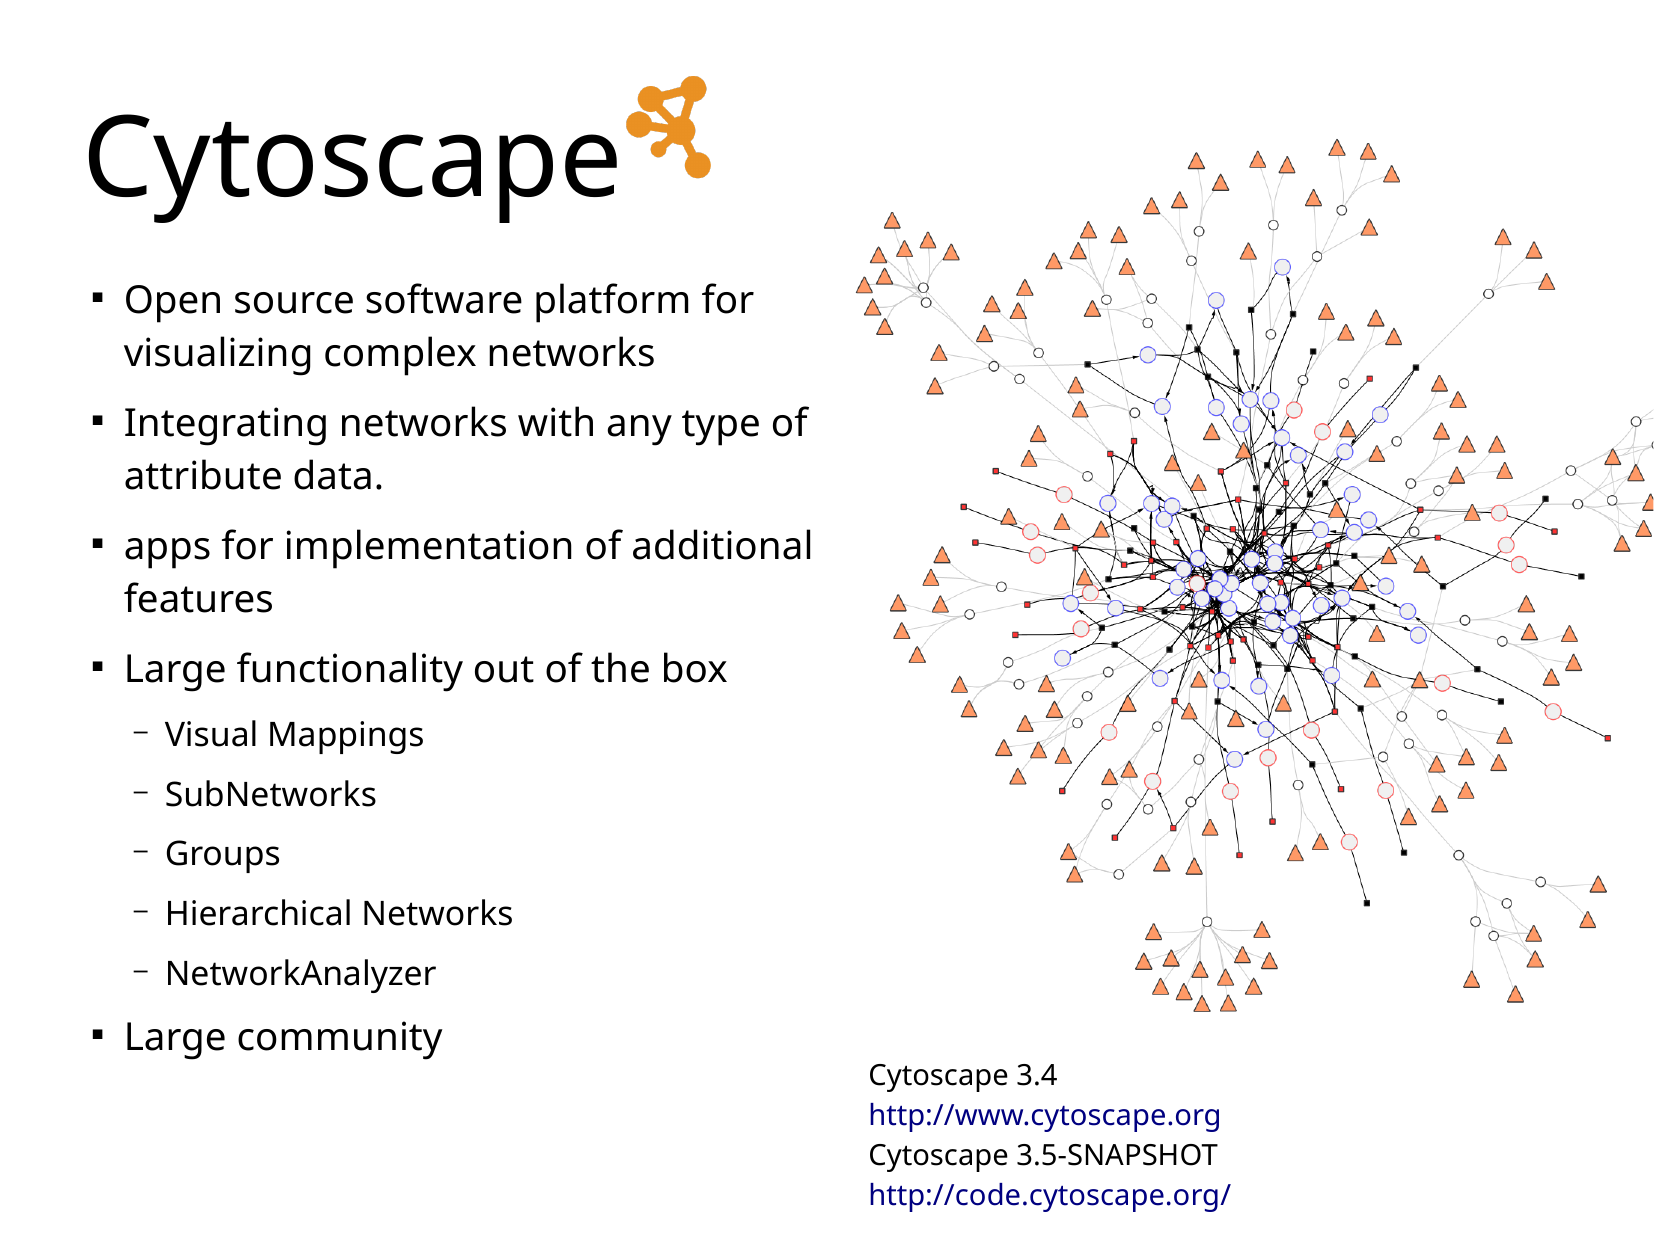

# Cytoscape
Open source software platform for visualizing complex networks
Integrating networks with any type of attribute data.
apps for implementation of additional features
Large functionality out of the box
Visual Mappings
SubNetworks
Groups
Hierarchical Networks
NetworkAnalyzer
Large community
Cytoscape 3.4
http://www.cytoscape.org
Cytoscape 3.5-SNAPSHOT
http://code.cytoscape.org/